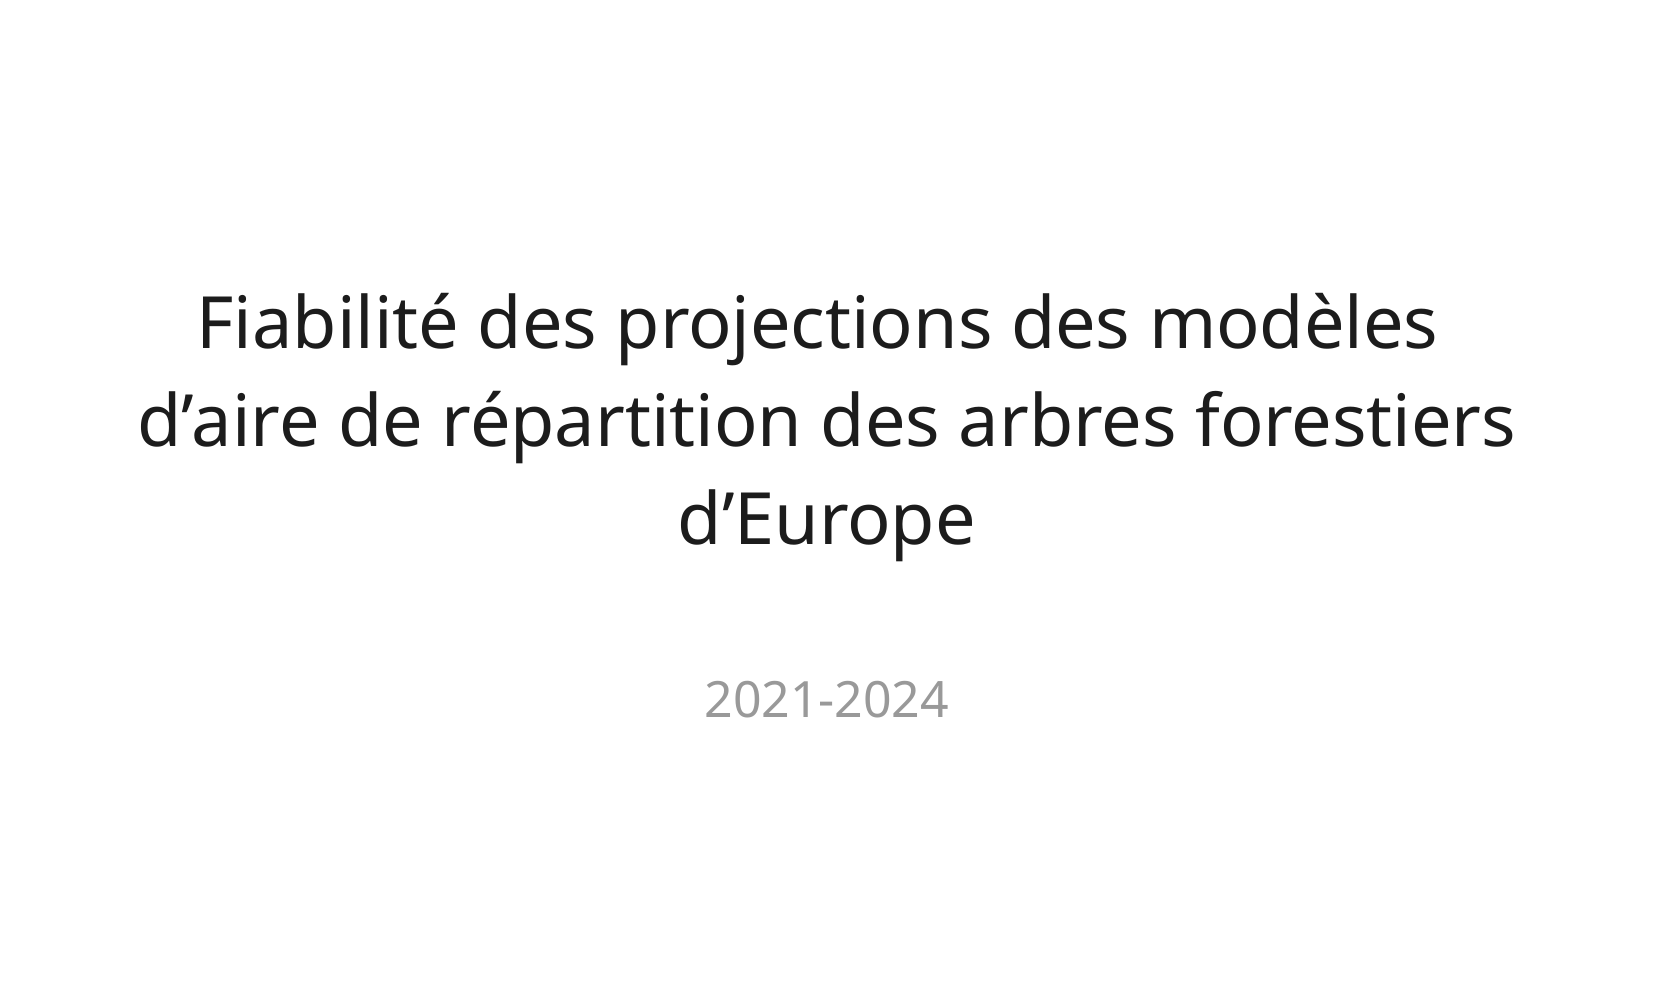

# Fiabilité des projections des modèles
d’aire de répartition des arbres forestiers d’Europe
2021-2024